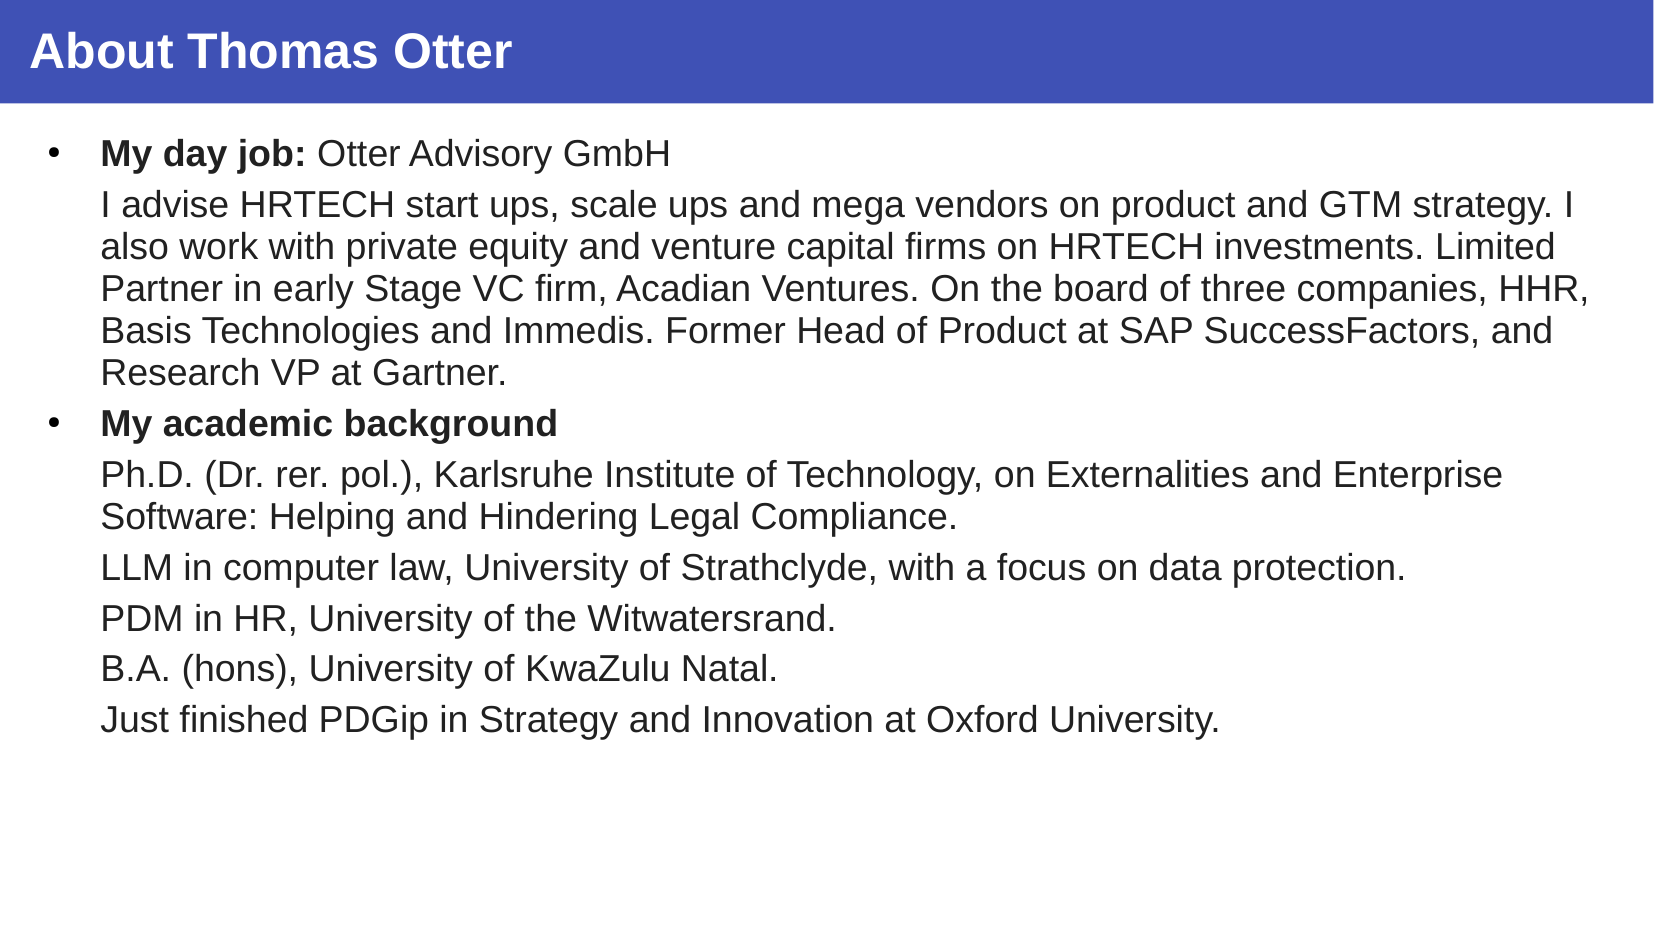

# About Thomas Otter
My day job: Otter Advisory GmbH
I advise HRTECH start ups, scale ups and mega vendors on product and GTM strategy. I also work with private equity and venture capital firms on HRTECH investments. Limited Partner in early Stage VC firm, Acadian Ventures. On the board of three companies, HHR, Basis Technologies and Immedis. Former Head of Product at SAP SuccessFactors, and Research VP at Gartner.
My academic background
Ph.D. (Dr. rer. pol.), Karlsruhe Institute of Technology, on Externalities and Enterprise Software: Helping and Hindering Legal Compliance.
LLM in computer law, University of Strathclyde, with a focus on data protection.
PDM in HR, University of the Witwatersrand.
B.A. (hons), University of KwaZulu Natal.
Just finished PDGip in Strategy and Innovation at Oxford University.